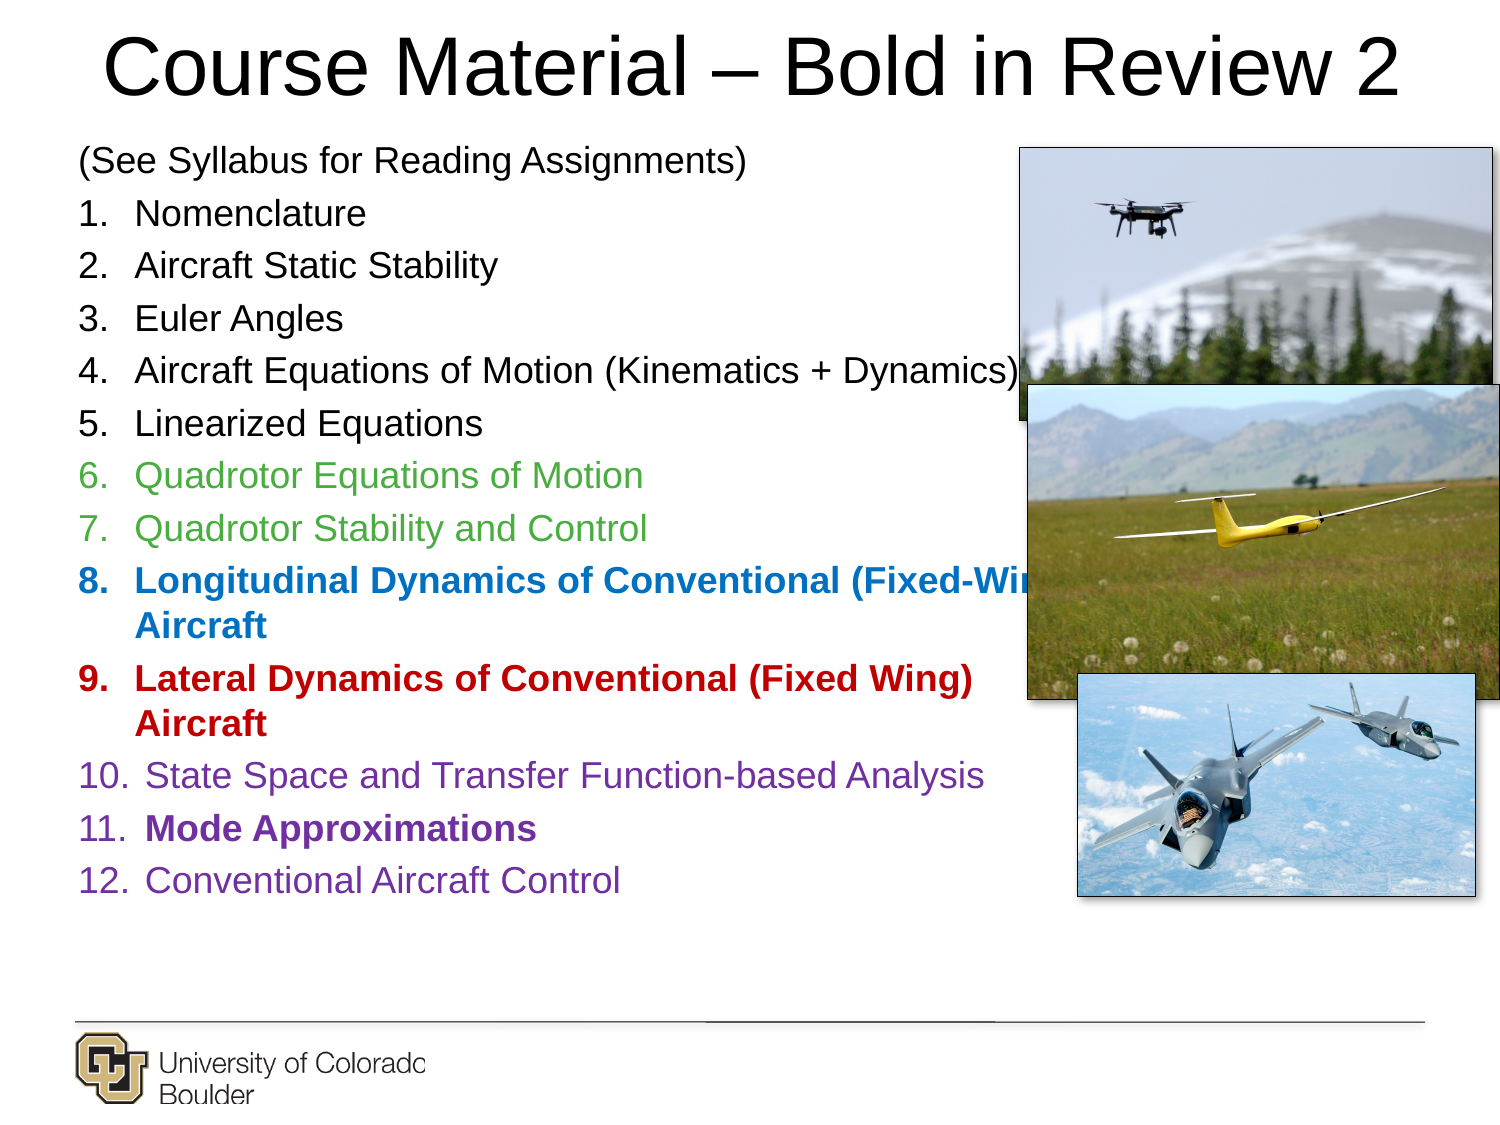

# Course Material – Bold in Review 2
(See Syllabus for Reading Assignments)
Nomenclature
Aircraft Static Stability
Euler Angles
Aircraft Equations of Motion (Kinematics + Dynamics)
Linearized Equations
Quadrotor Equations of Motion
Quadrotor Stability and Control
Longitudinal Dynamics of Conventional (Fixed-Wing) Aircraft
Lateral Dynamics of Conventional (Fixed Wing) Aircraft
 State Space and Transfer Function-based Analysis
 Mode Approximations
 Conventional Aircraft Control